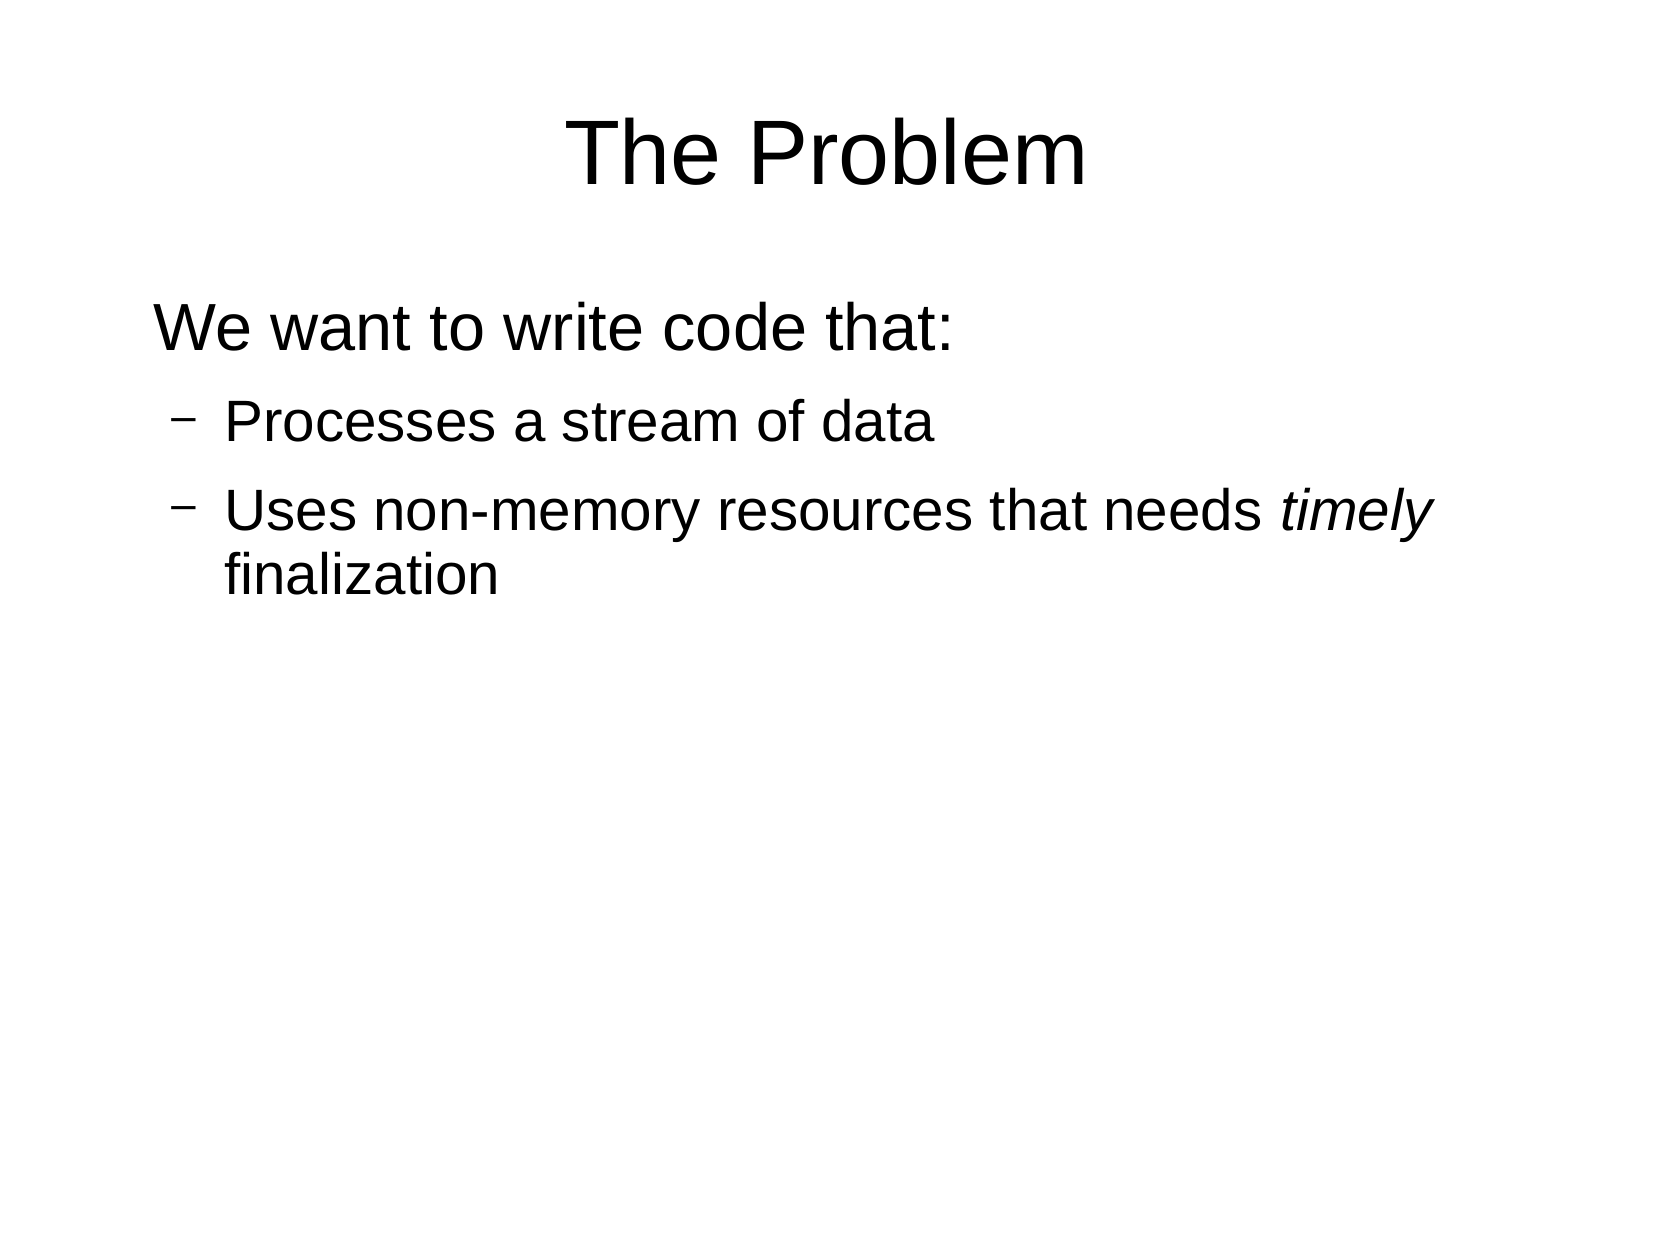

# The Problem
We want to write code that:
Processes a stream of data
Uses non-memory resources that needs timely finalization